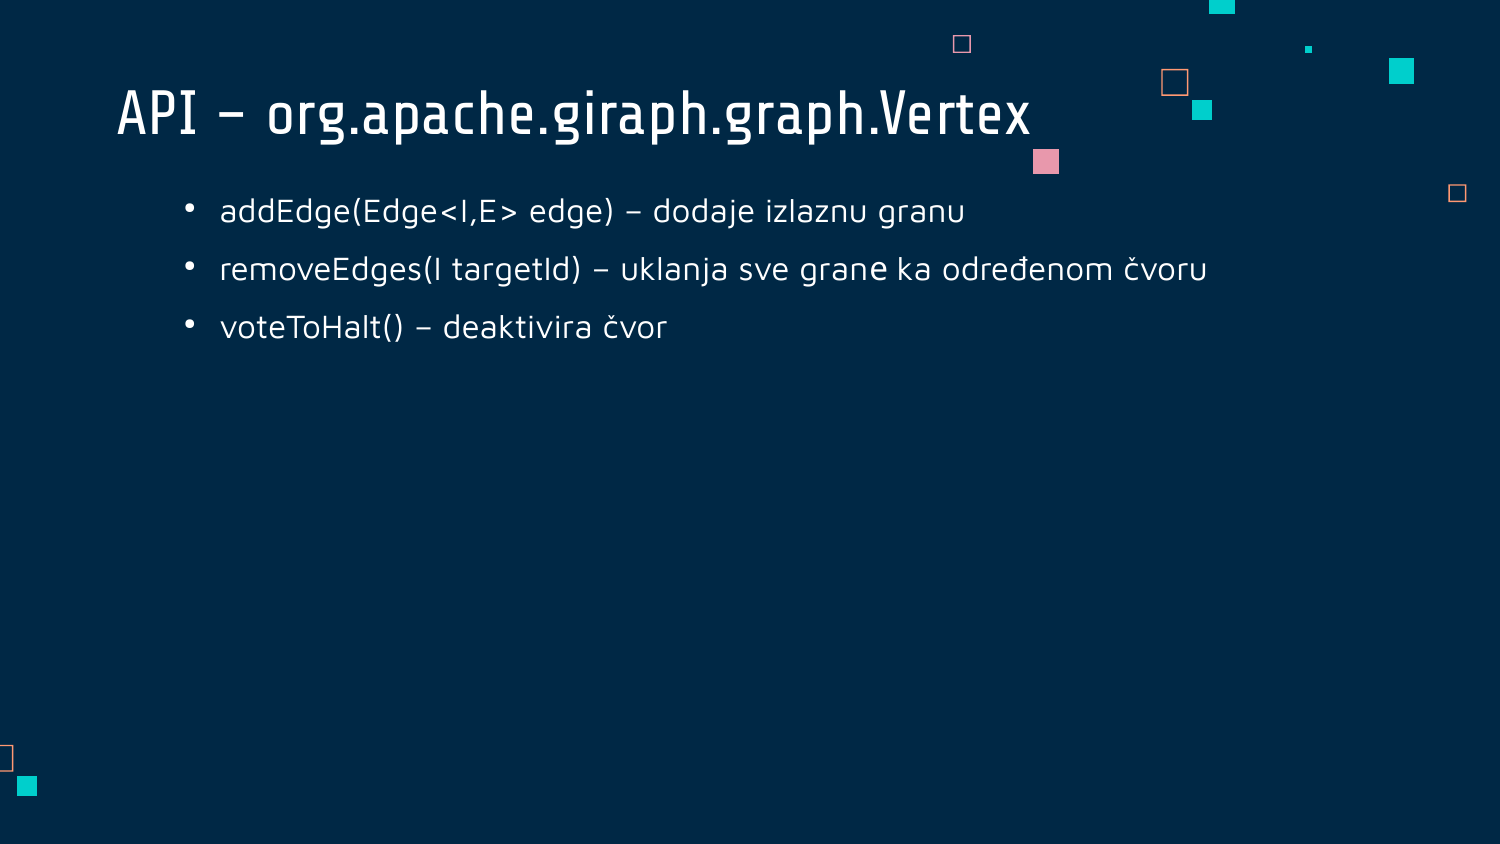

API – org.apache.giraph.graph.Vertex
# addEdge(Edge<I,E> edge) – dodaje izlaznu granu
removeEdges(I targetId) – uklanja sve granе ka određenom čvoru
voteToHalt() – deaktivira čvor